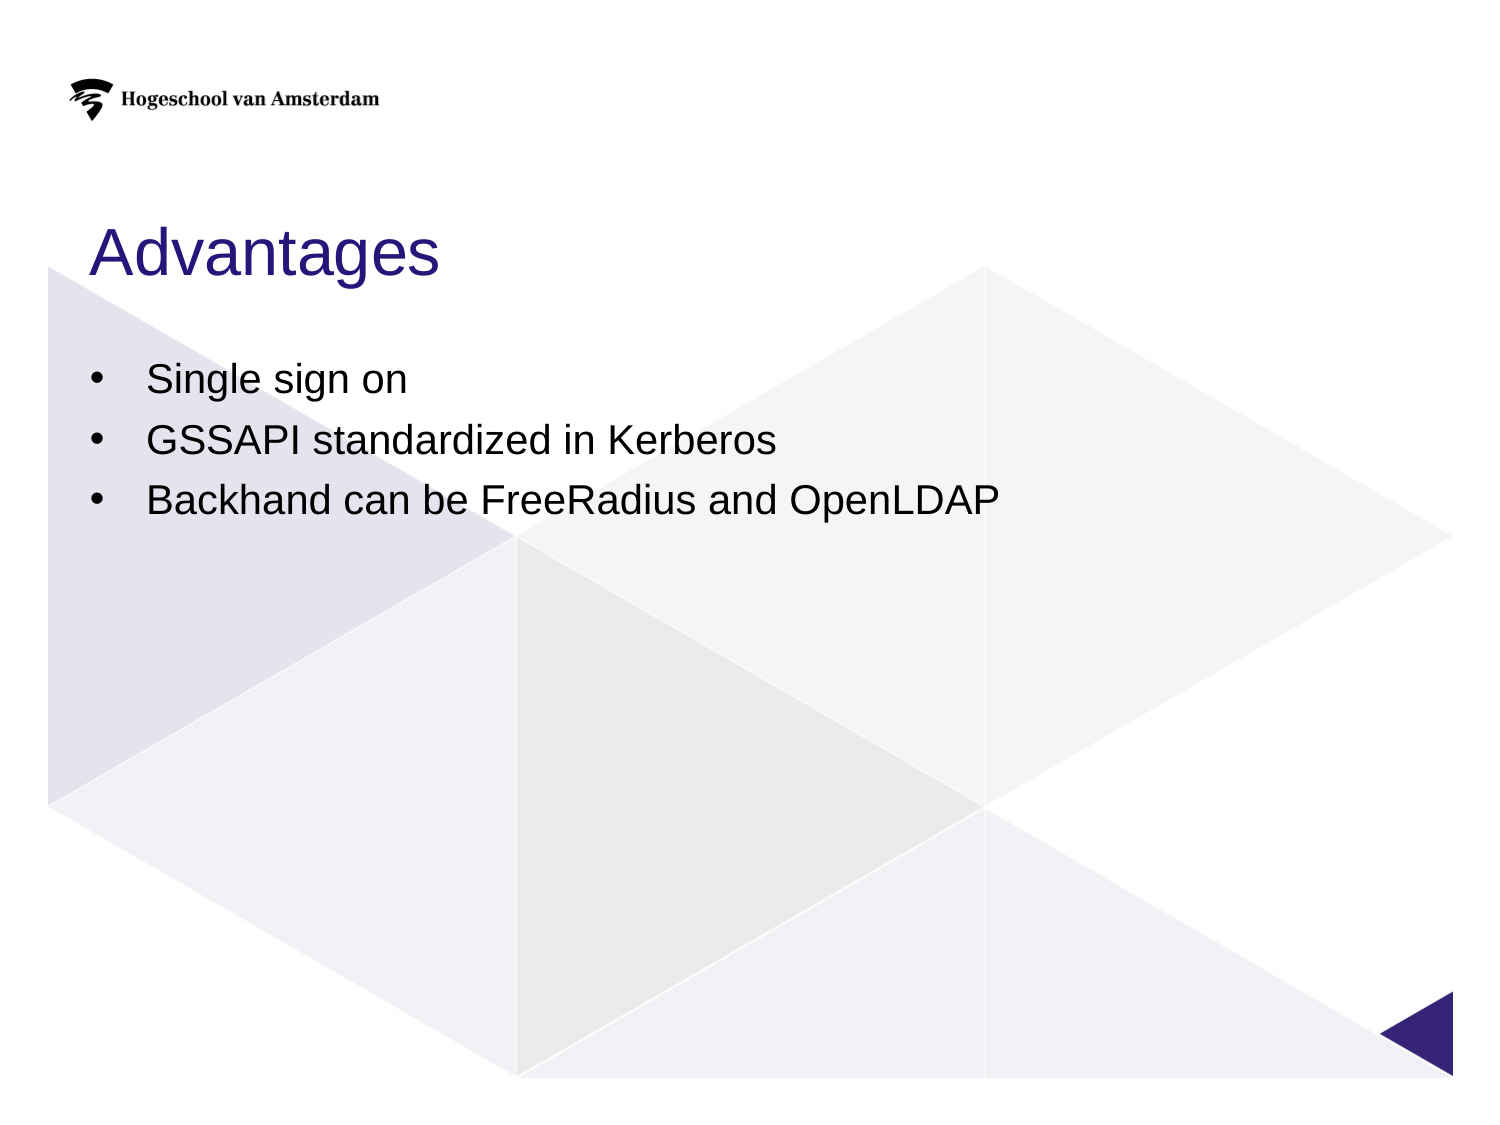

# Advantages
Single sign on
GSSAPI standardized in Kerberos
Backhand can be FreeRadius and OpenLDAP